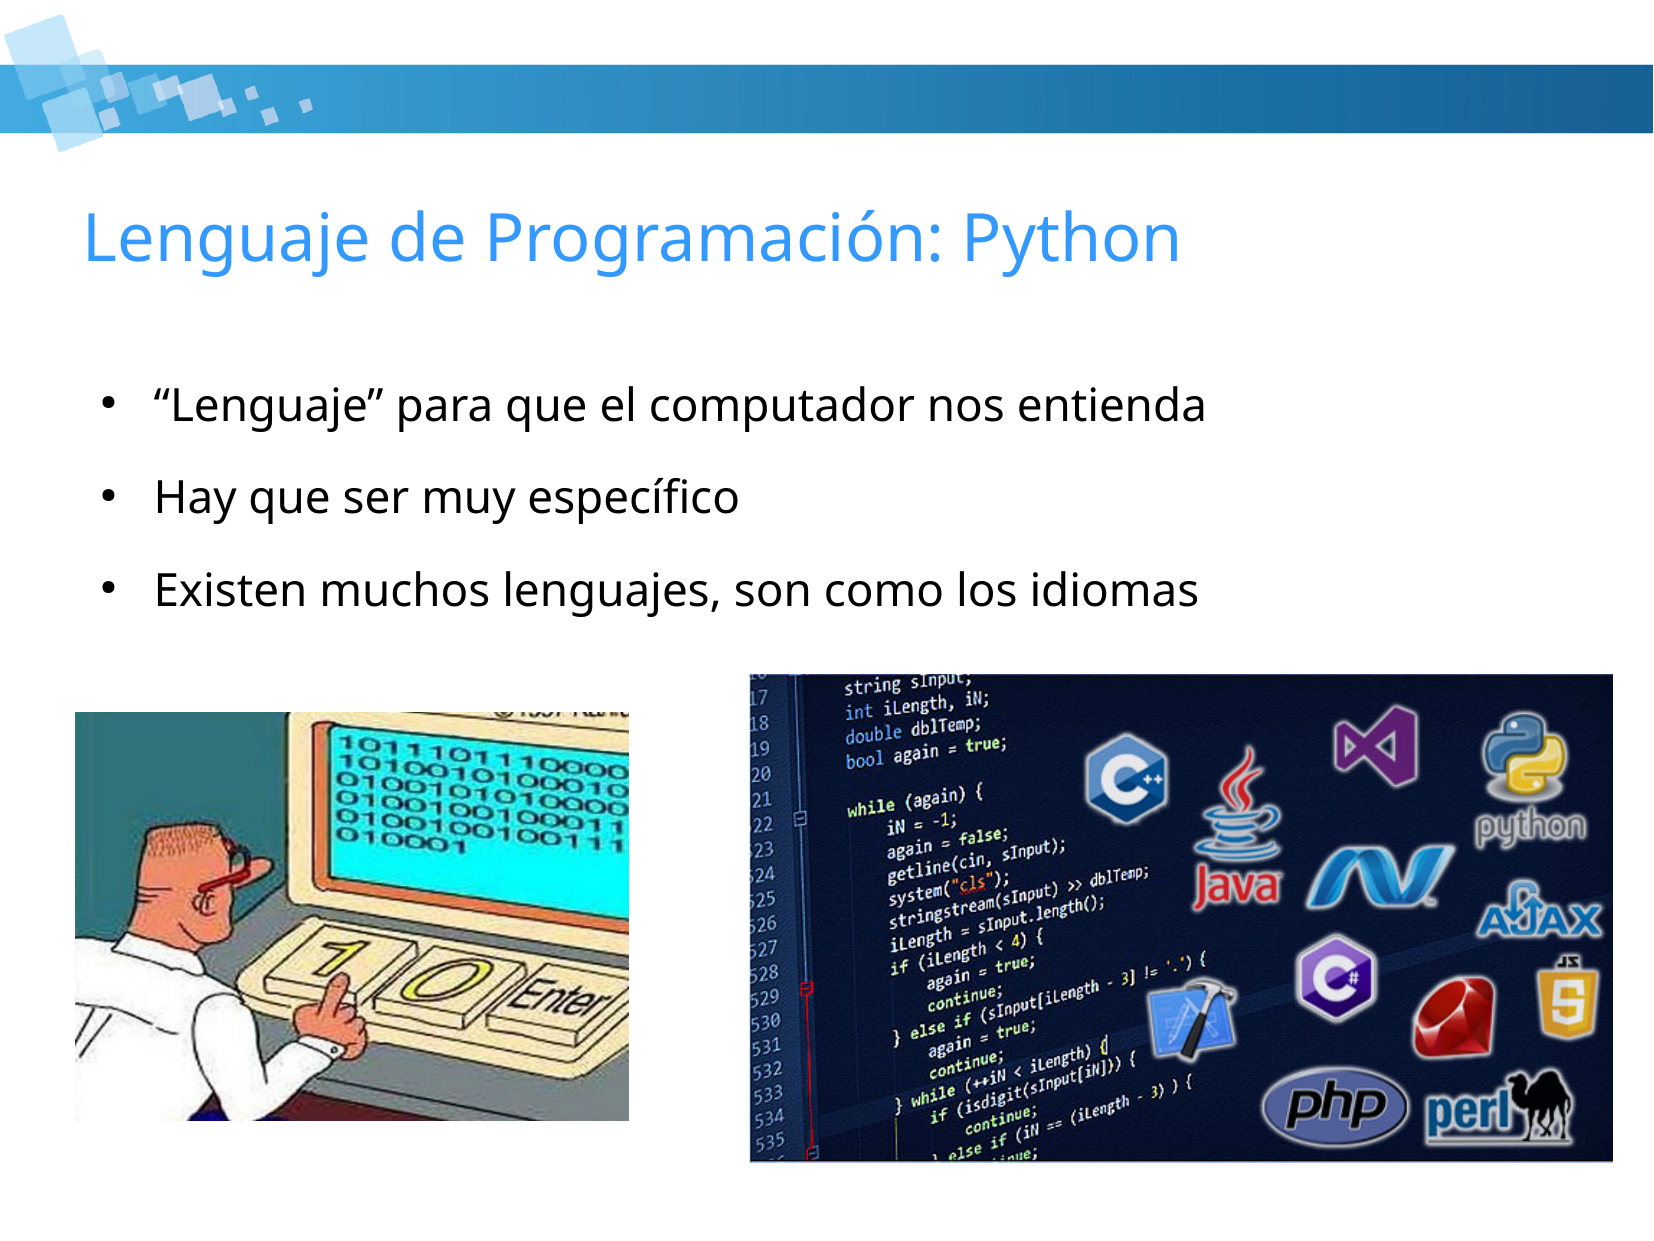

# Lenguaje de Programación: Python
“Lenguaje” para que el computador nos entienda
Hay que ser muy específico
Existen muchos lenguajes, son como los idiomas